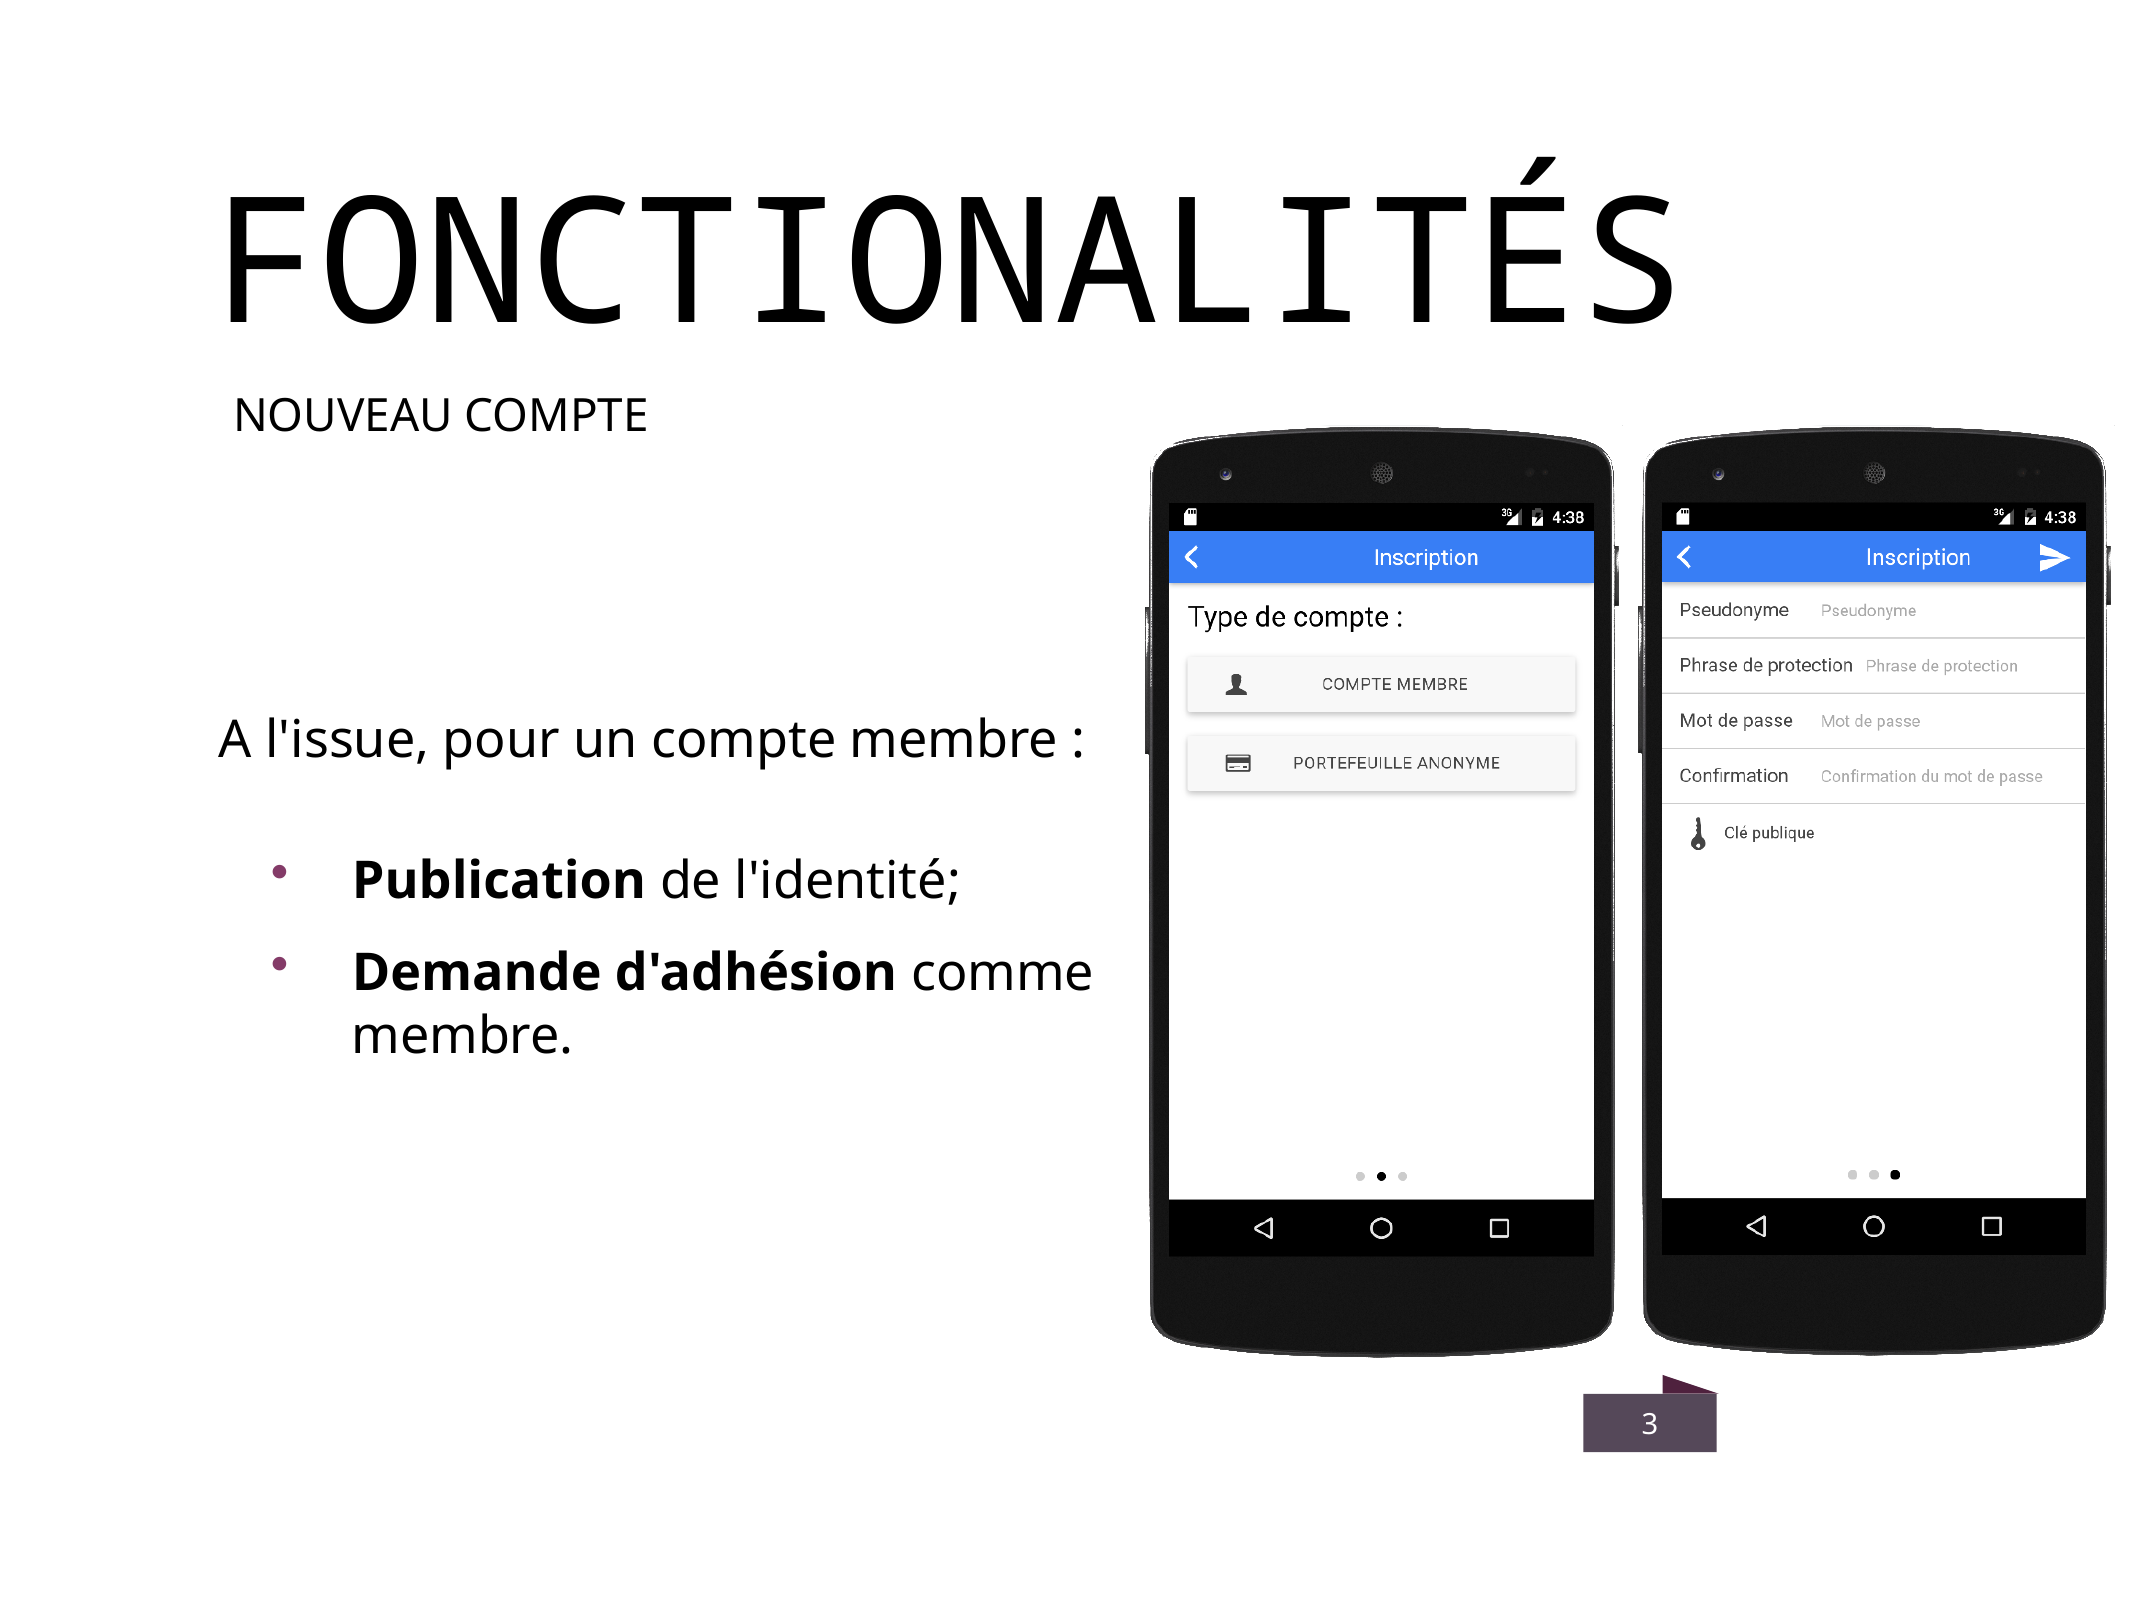

Fonctionalités
NOUVEAU COMPTE
A l'issue, pour un compte membre :
Publication de l'identité;
Demande d'adhésion comme membre.
# 3